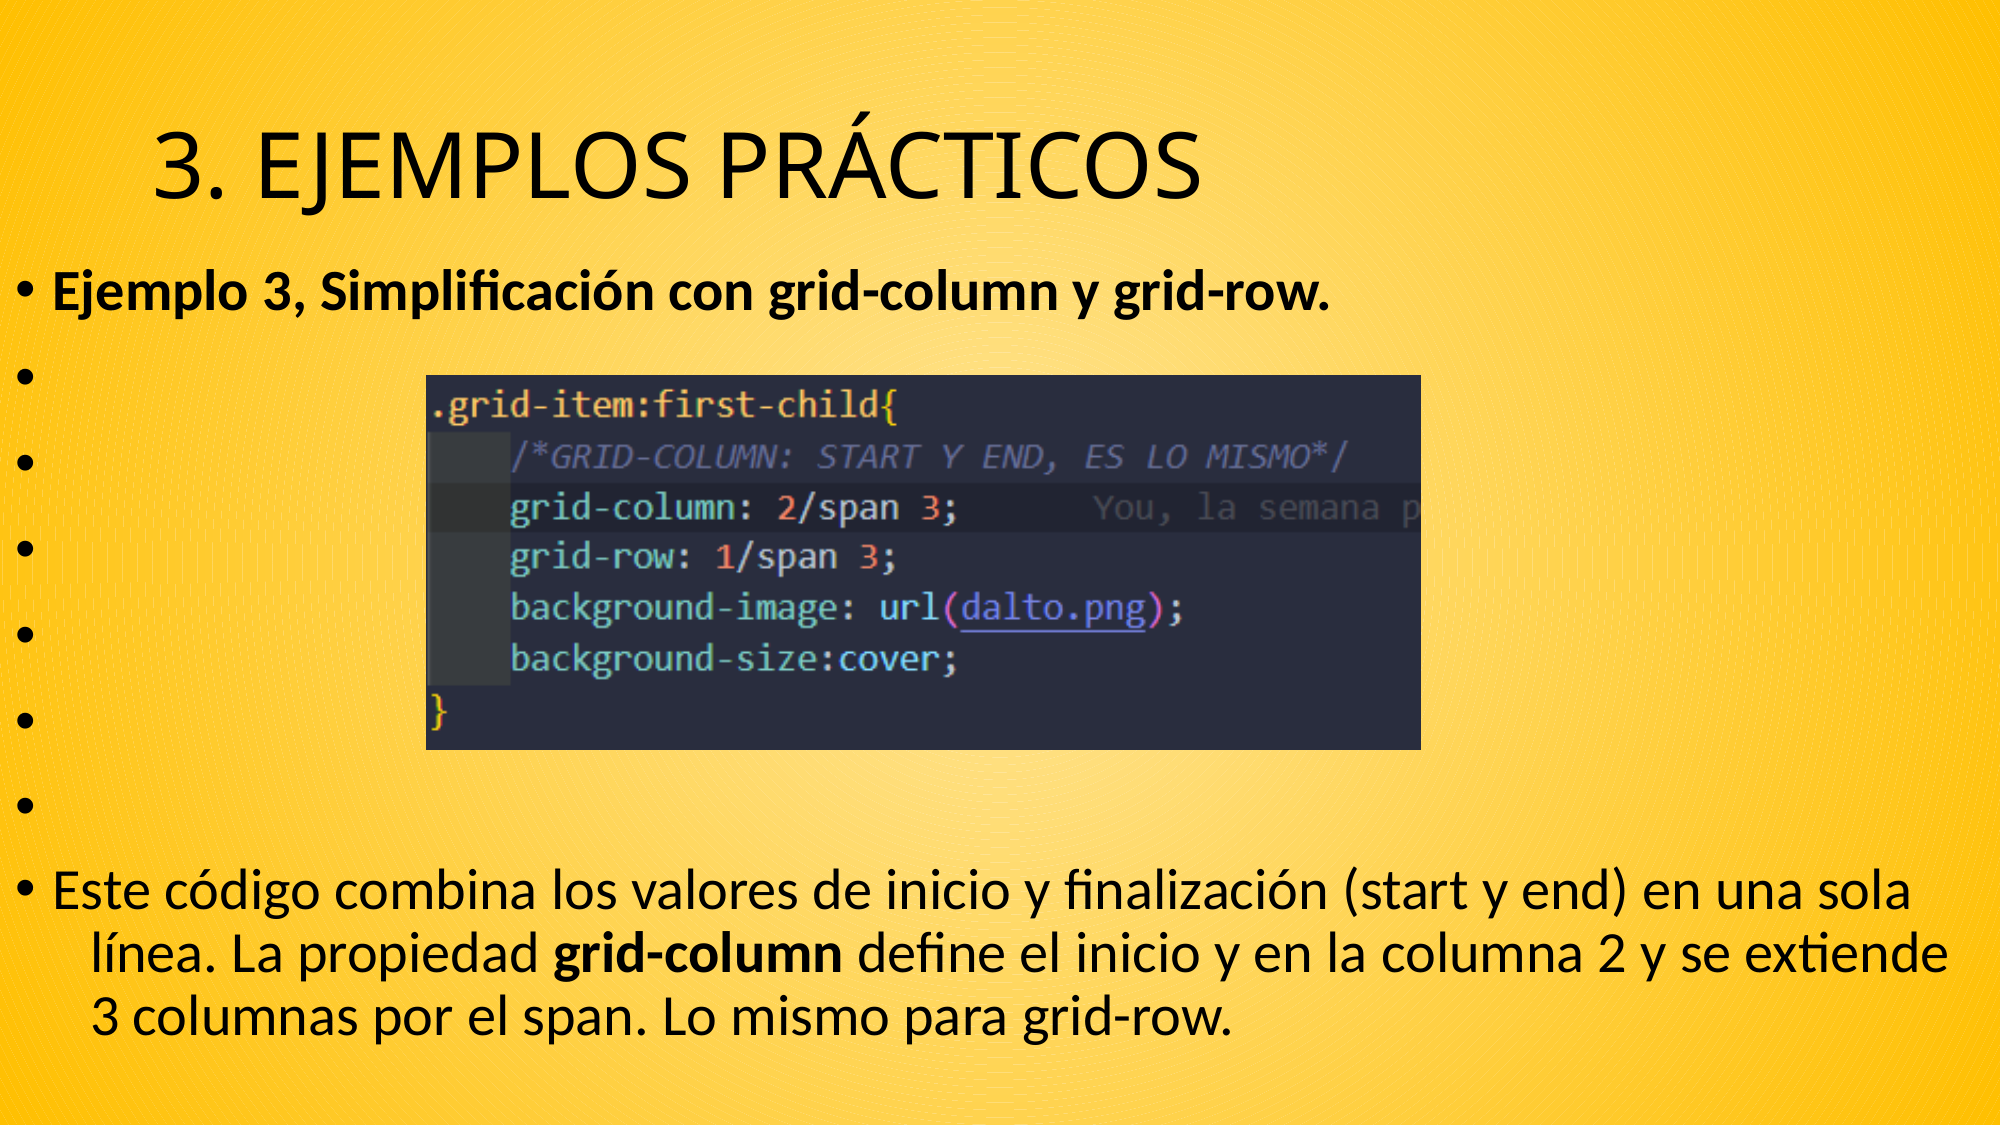

# 3. EJEMPLOS PRÁCTICOS
Ejemplo 3, Simplificación con grid-column y grid-row.
Este código combina los valores de inicio y finalización (start y end) en una sola línea. La propiedad grid-column define el inicio y en la columna 2 y se extiende 3 columnas por el span. Lo mismo para grid-row.